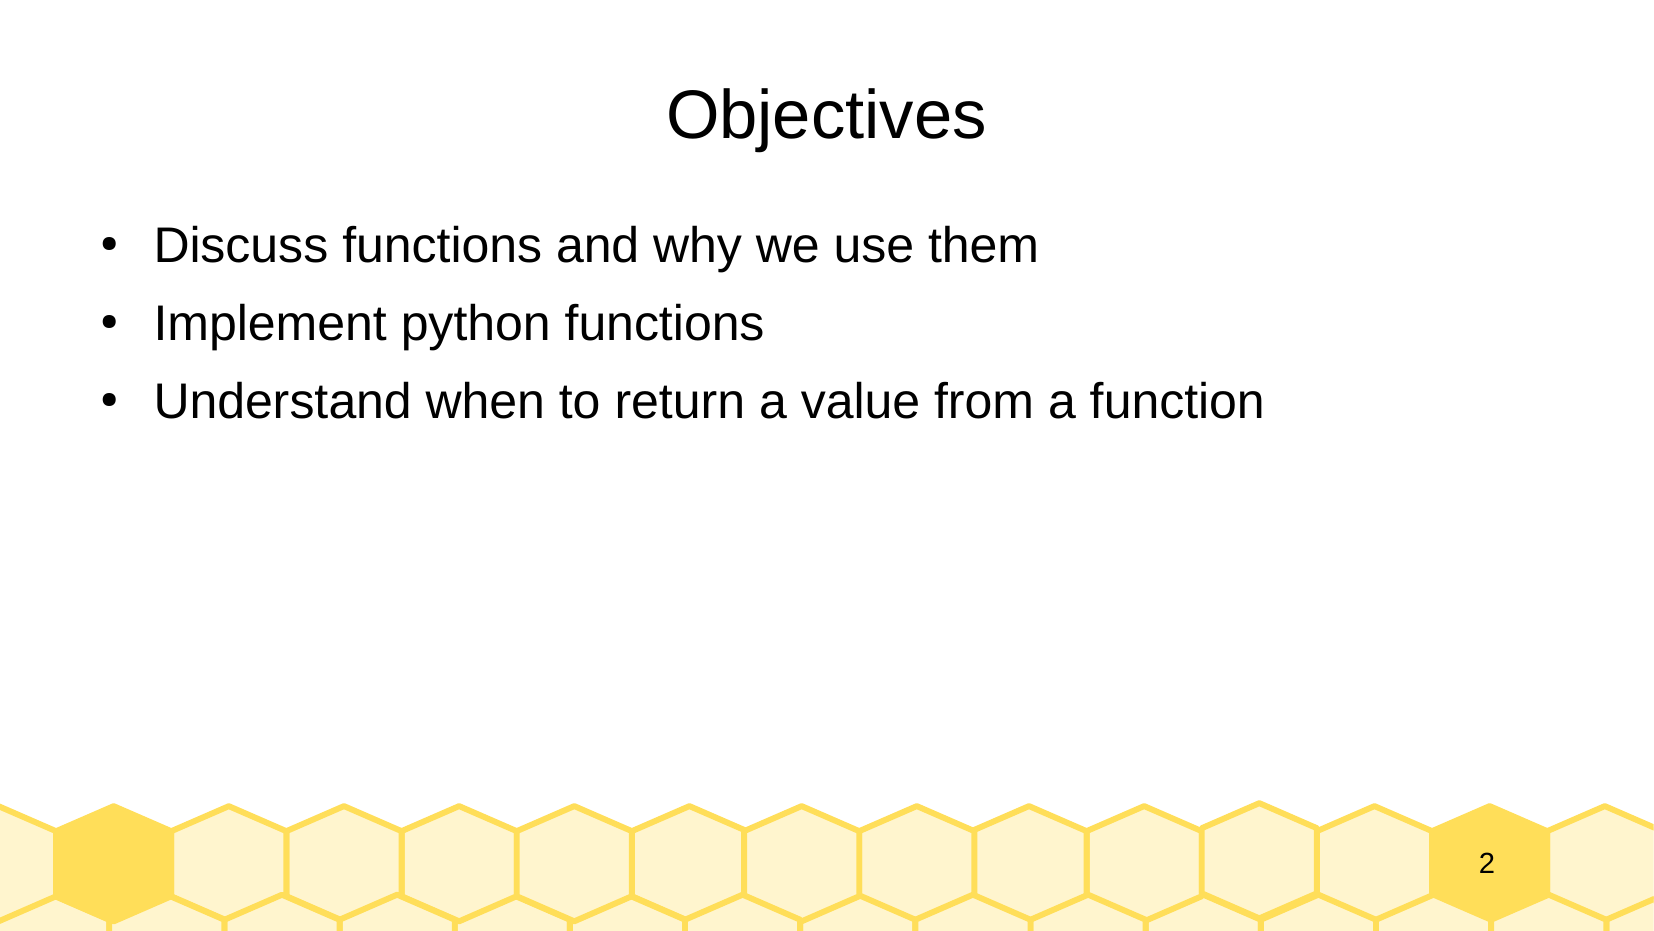

# Objectives
Discuss functions and why we use them
Implement python functions
Understand when to return a value from a function